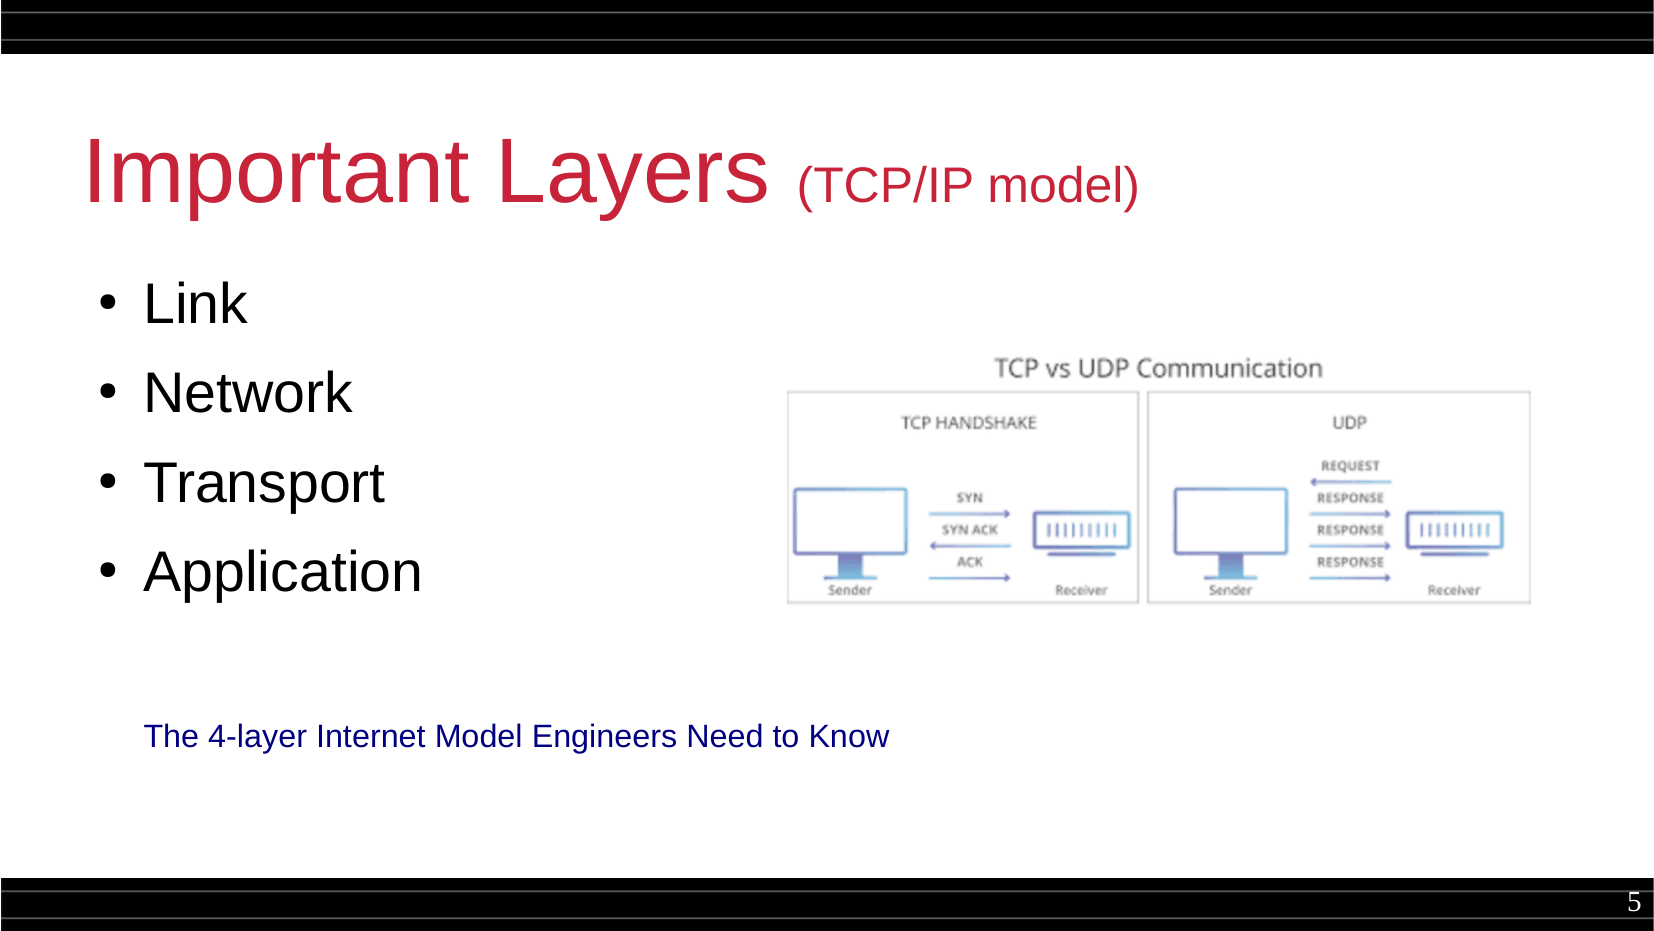

# Important Layers (TCP/IP model)
Link
Network
Transport
Application
The 4-layer Internet Model Engineers Need to Know